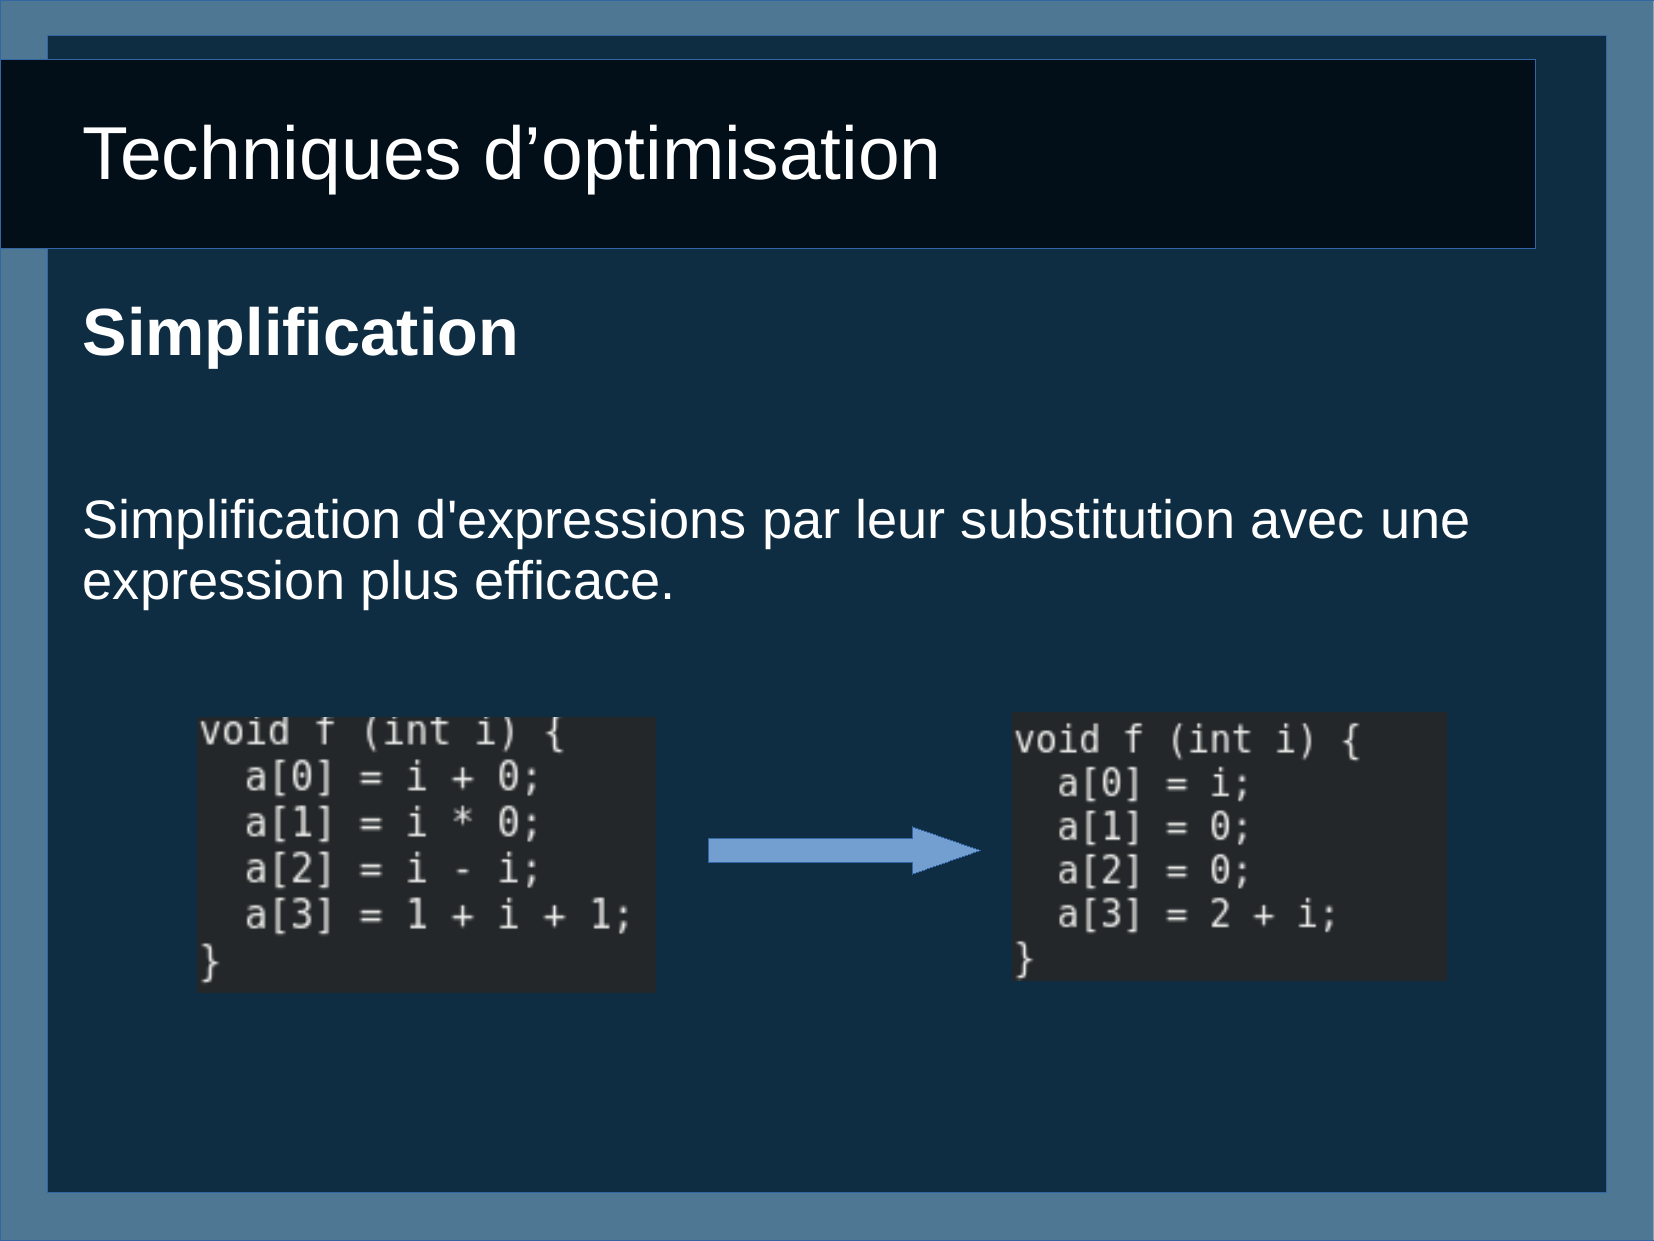

# Techniques d’optimisation
Simplification
Simplification d'expressions par leur substitution avec une expression plus efficace.